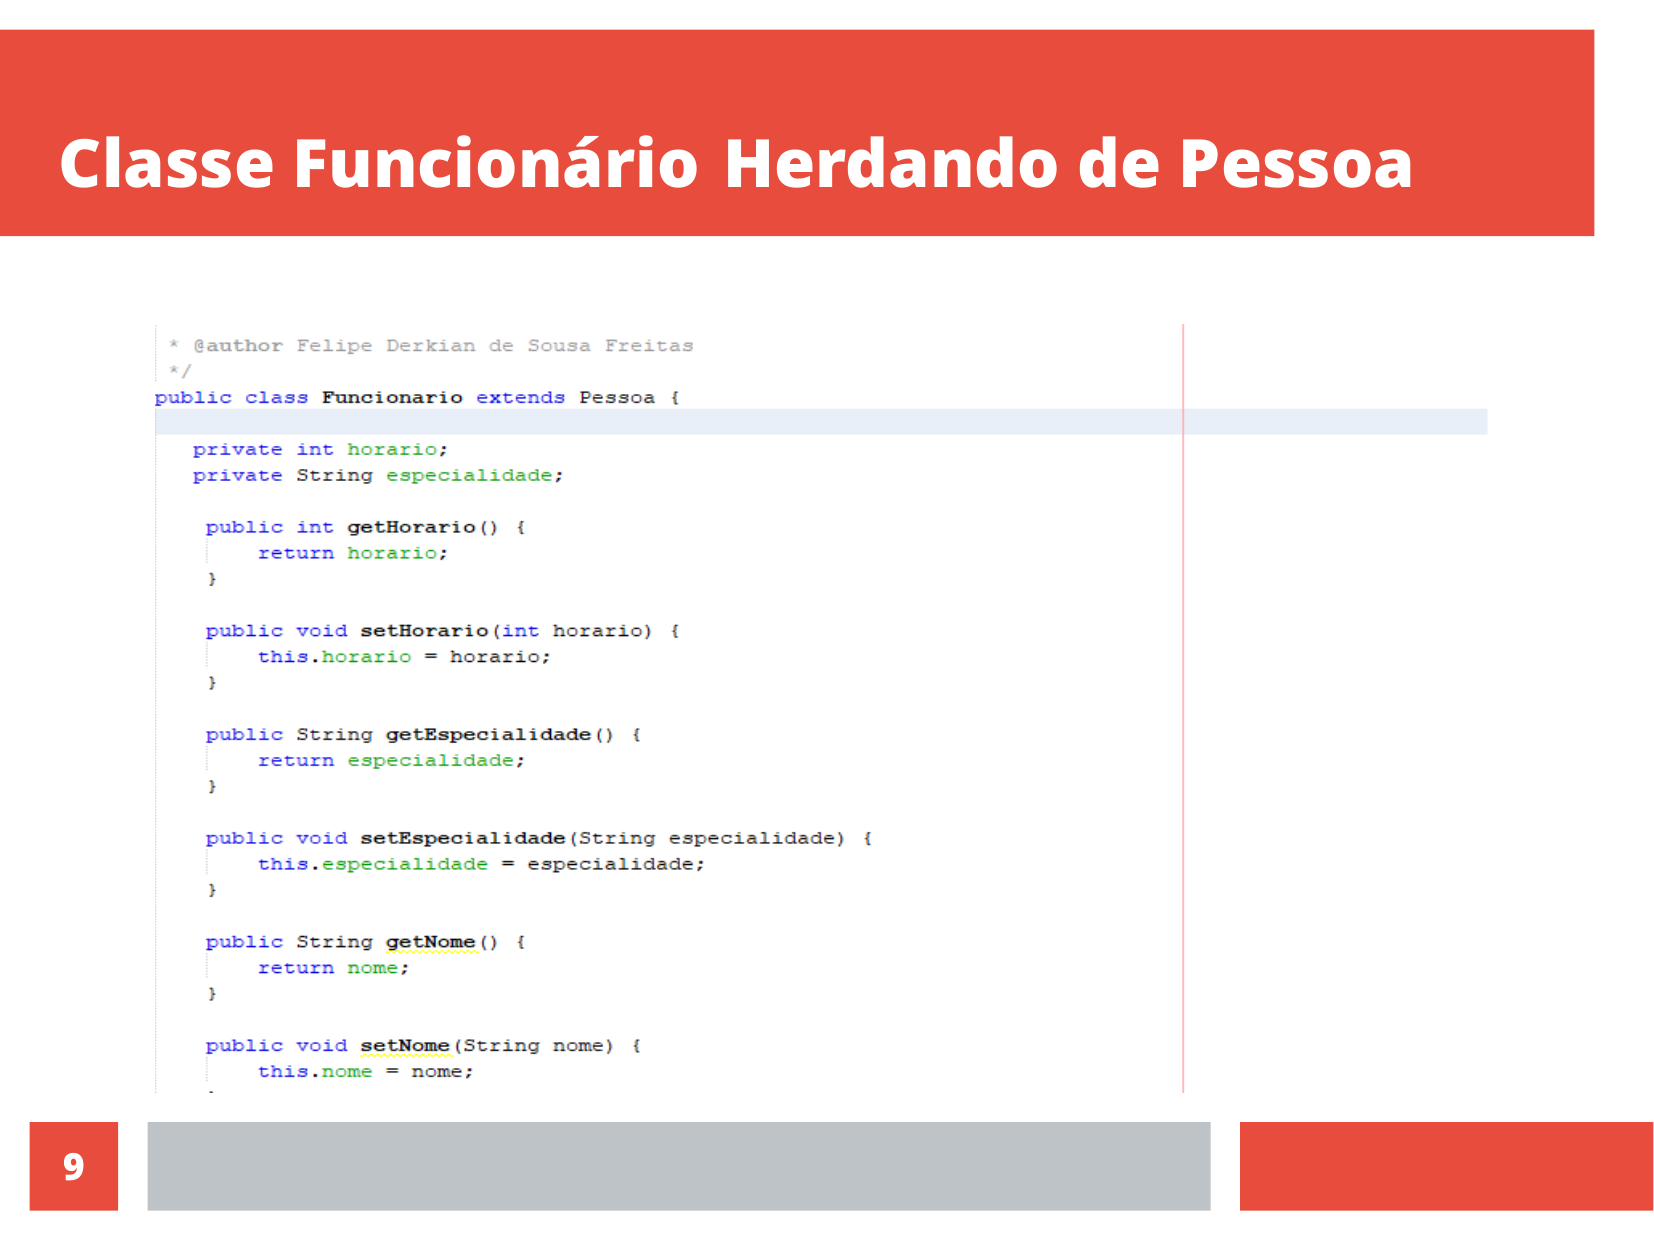

# Classe Funcionário	Herdando de Pessoa
9